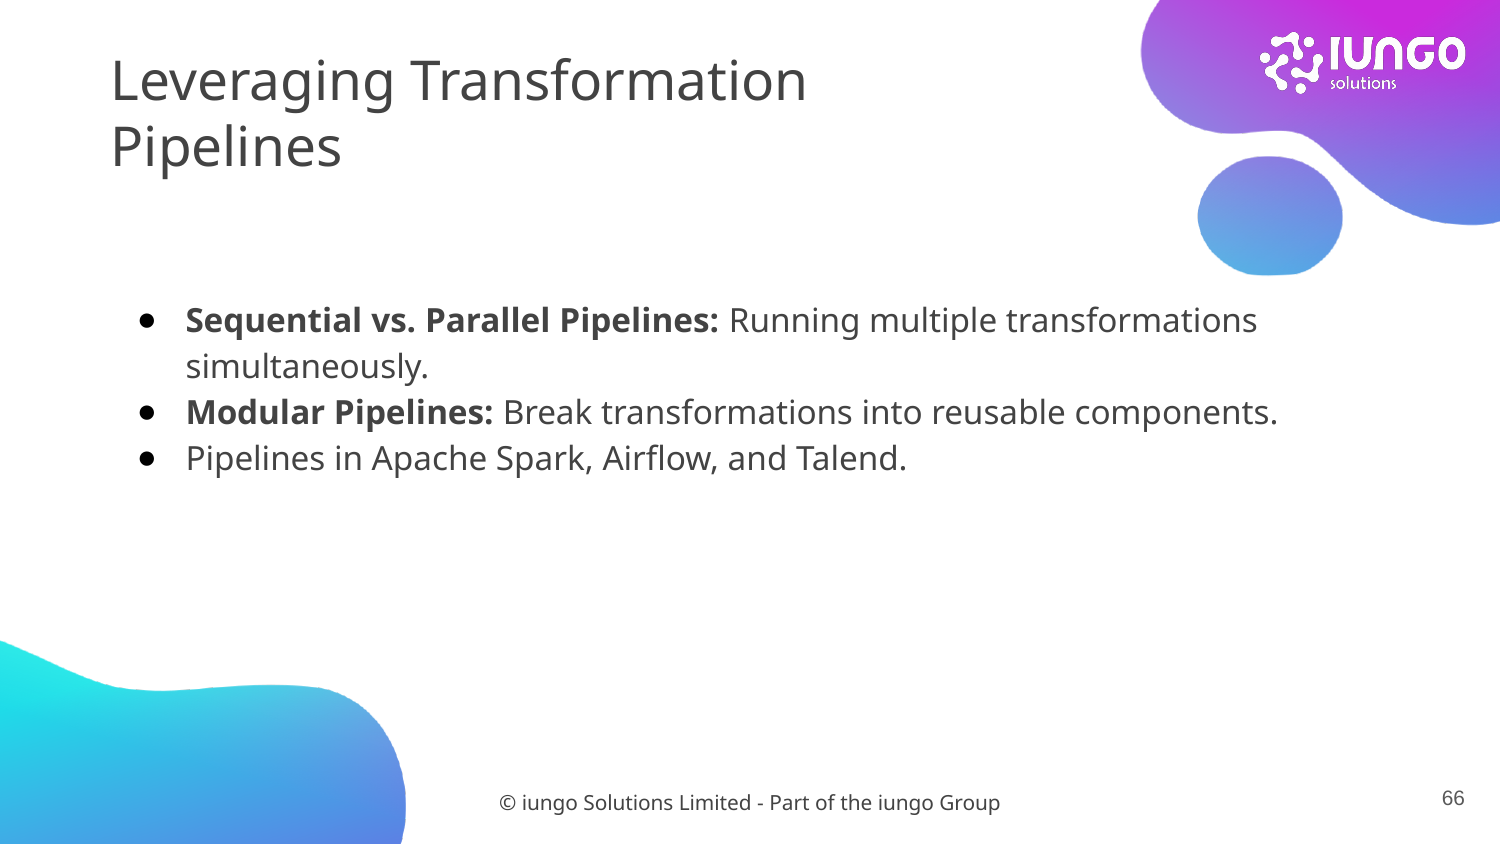

# Leveraging Transformation Pipelines
Sequential vs. Parallel Pipelines: Running multiple transformations simultaneously.
Modular Pipelines: Break transformations into reusable components.
Pipelines in Apache Spark, Airflow, and Talend.